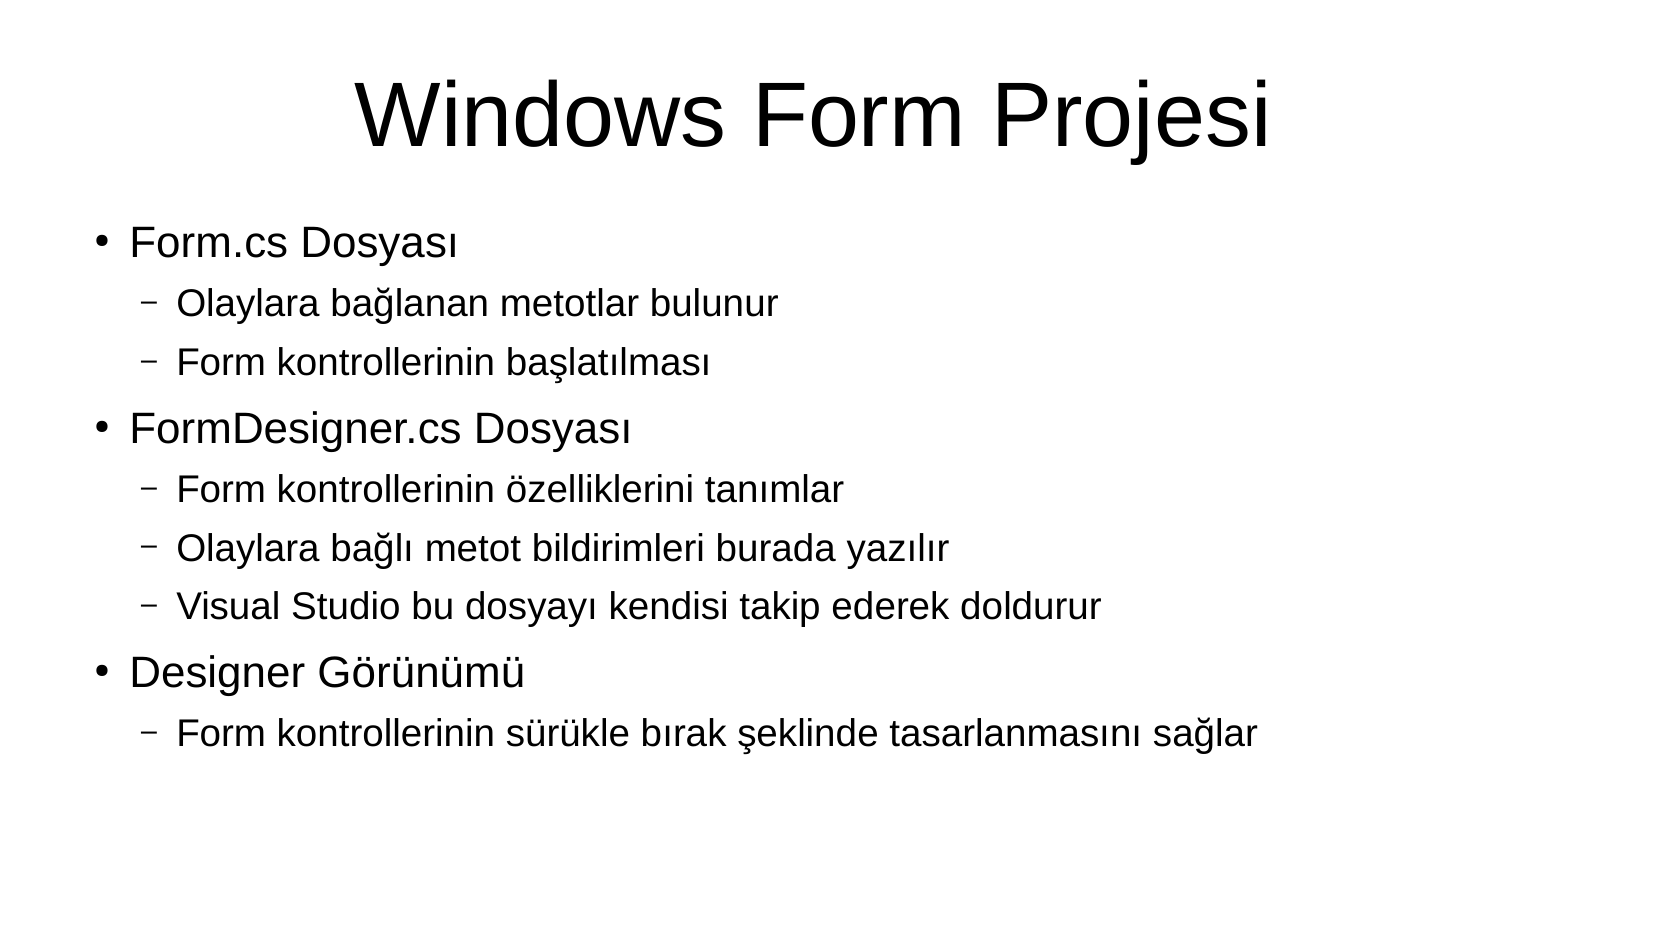

# Windows Form Projesi
Form.cs Dosyası
Olaylara bağlanan metotlar bulunur
Form kontrollerinin başlatılması
FormDesigner.cs Dosyası
Form kontrollerinin özelliklerini tanımlar
Olaylara bağlı metot bildirimleri burada yazılır
Visual Studio bu dosyayı kendisi takip ederek doldurur
Designer Görünümü
Form kontrollerinin sürükle bırak şeklinde tasarlanmasını sağlar